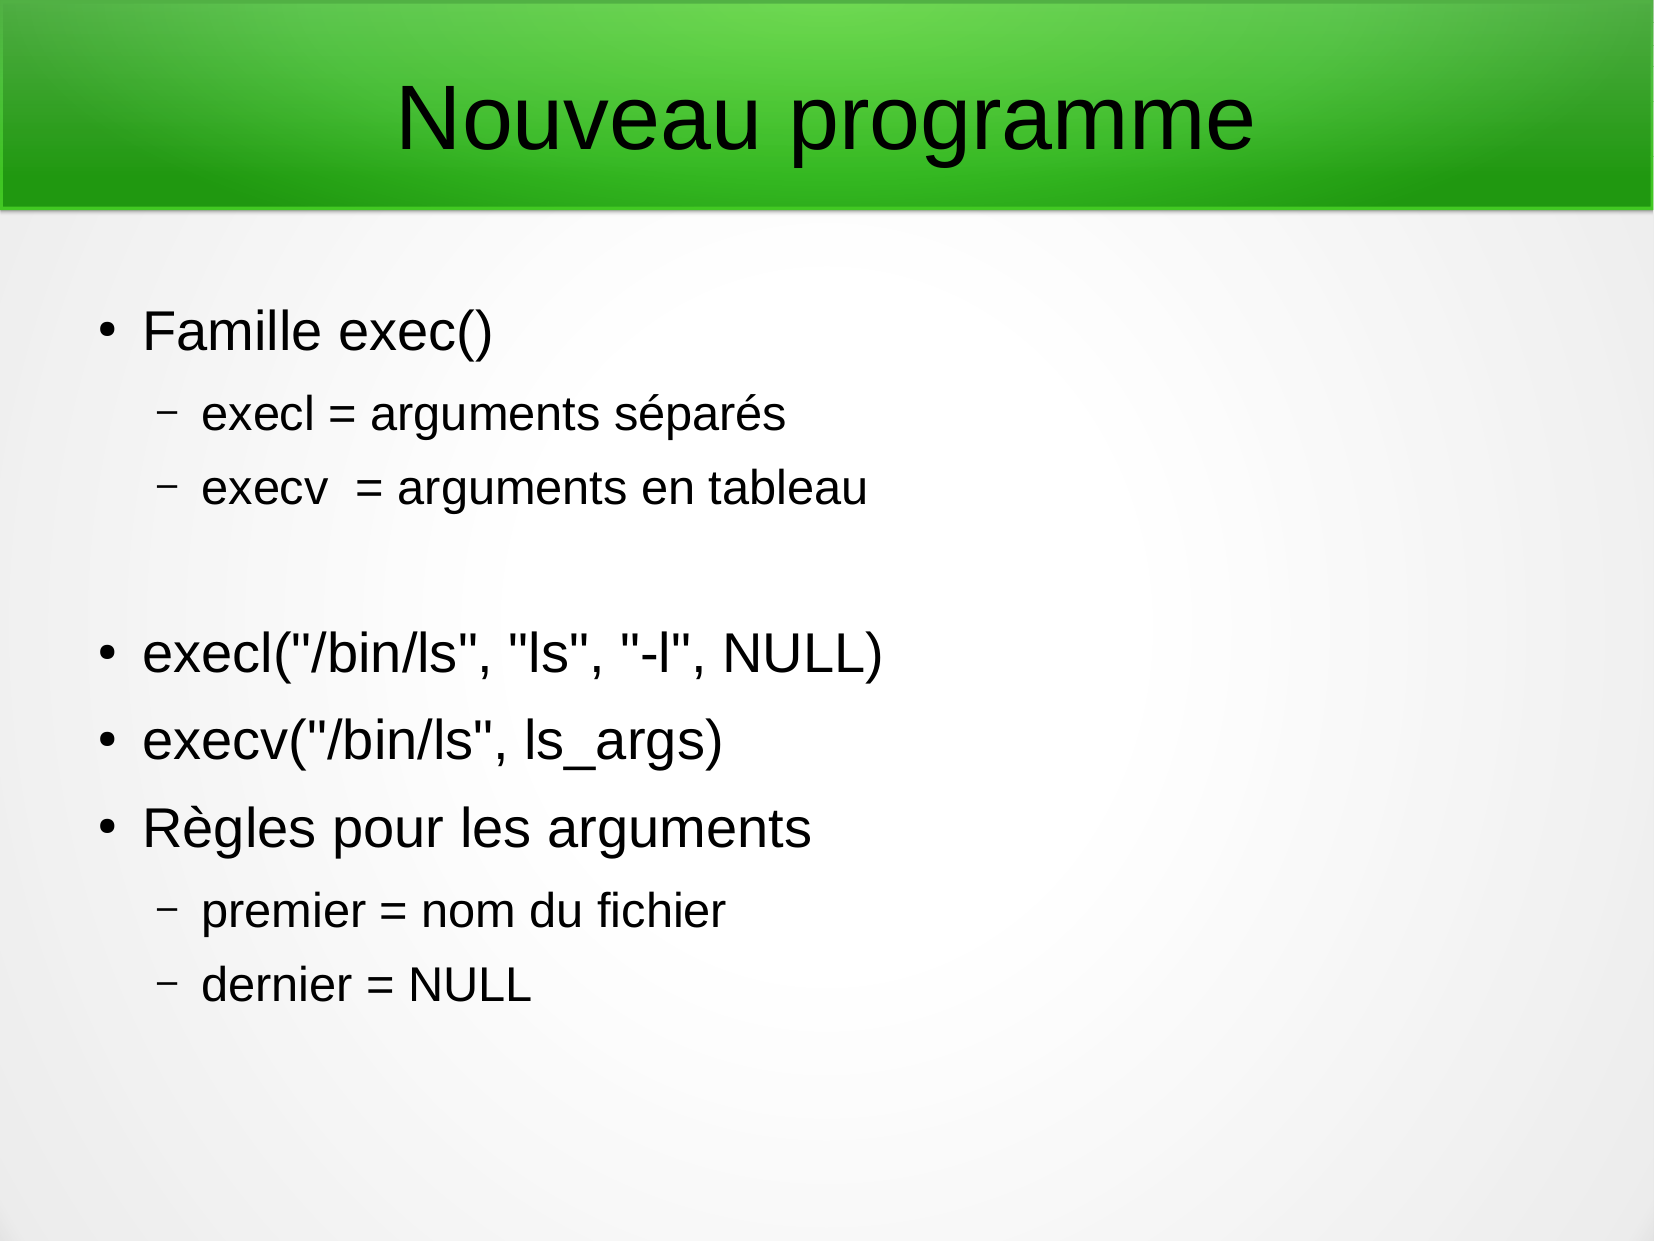

# Nouveau programme
Famille exec()
execl = arguments séparés
execv = arguments en tableau
execl("/bin/ls", "ls", "-l", NULL)
execv("/bin/ls", ls_args)
Règles pour les arguments
premier = nom du fichier
dernier = NULL